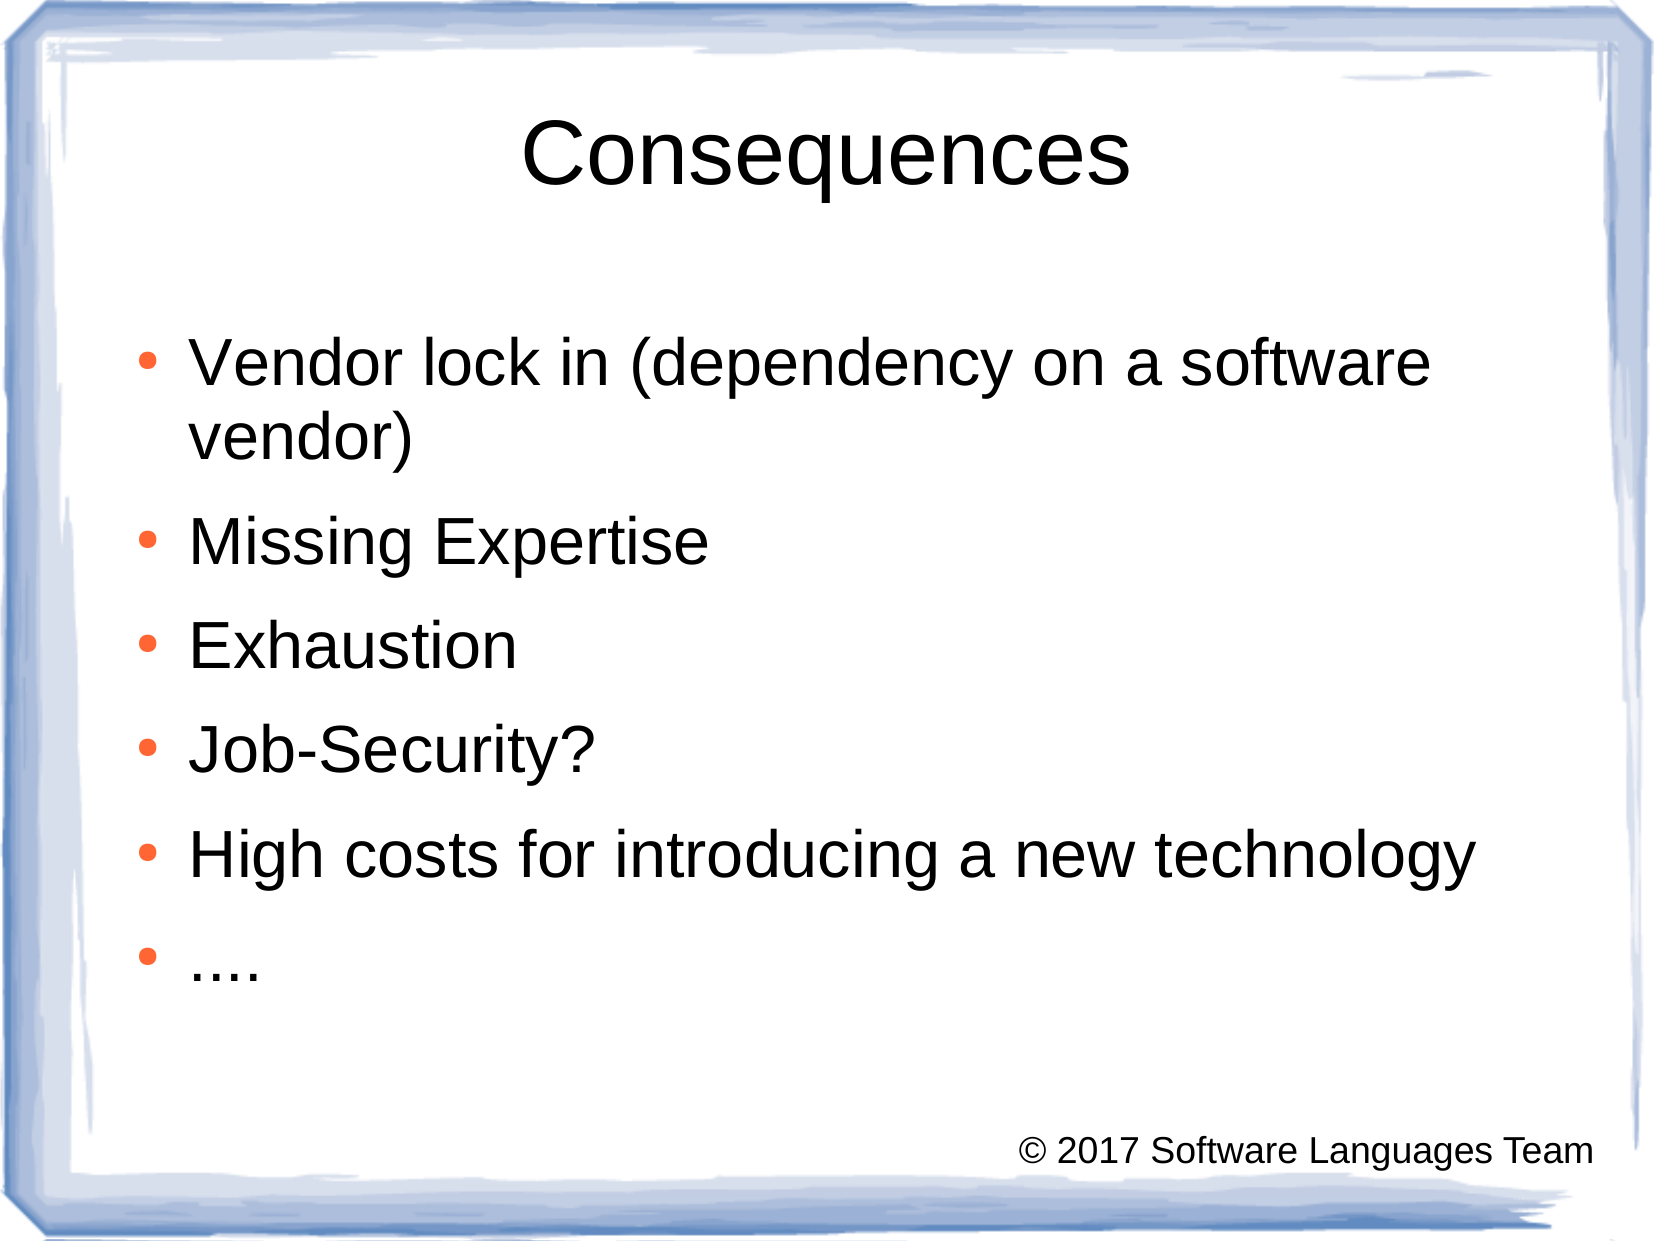

# Consequences
Vendor lock in (dependency on a software vendor)
Missing Expertise
Exhaustion
Job-Security?
High costs for introducing a new technology
....
© 2017 Software Languages Team